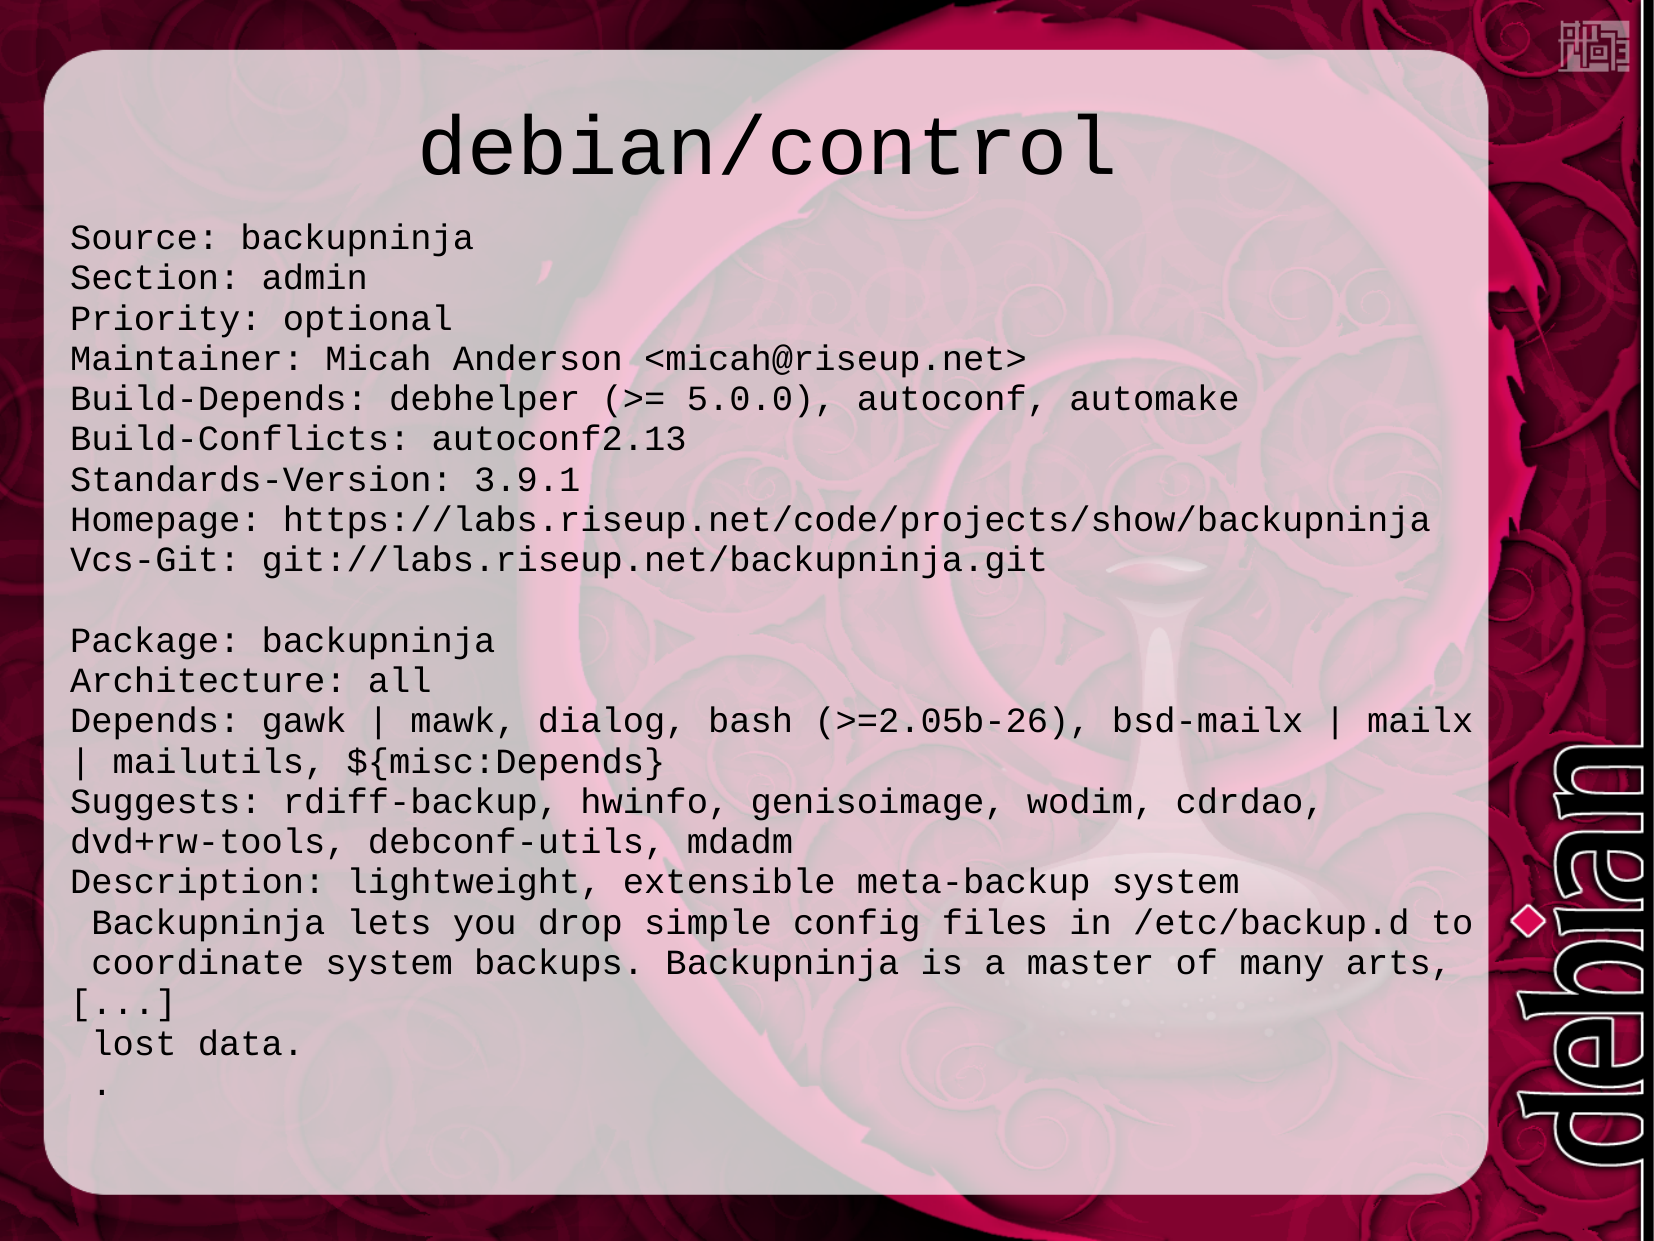

# debian/control
Source: backupninja
Section: admin
Priority: optional
Maintainer: Micah Anderson <micah@riseup.net>
Build-Depends: debhelper (>= 5.0.0), autoconf, automake
Build-Conflicts: autoconf2.13
Standards-Version: 3.9.1
Homepage: https://labs.riseup.net/code/projects/show/backupninja
Vcs-Git: git://labs.riseup.net/backupninja.git
Package: backupninja
Architecture: all
Depends: gawk | mawk, dialog, bash (>=2.05b-26), bsd-mailx | mailx | mailutils, ${misc:Depends}
Suggests: rdiff-backup, hwinfo, genisoimage, wodim, cdrdao, dvd+rw-tools, debconf-utils, mdadm
Description: lightweight, extensible meta-backup system
 Backupninja lets you drop simple config files in /etc/backup.d to
 coordinate system backups. Backupninja is a master of many arts,
[...]
 lost data.
 .